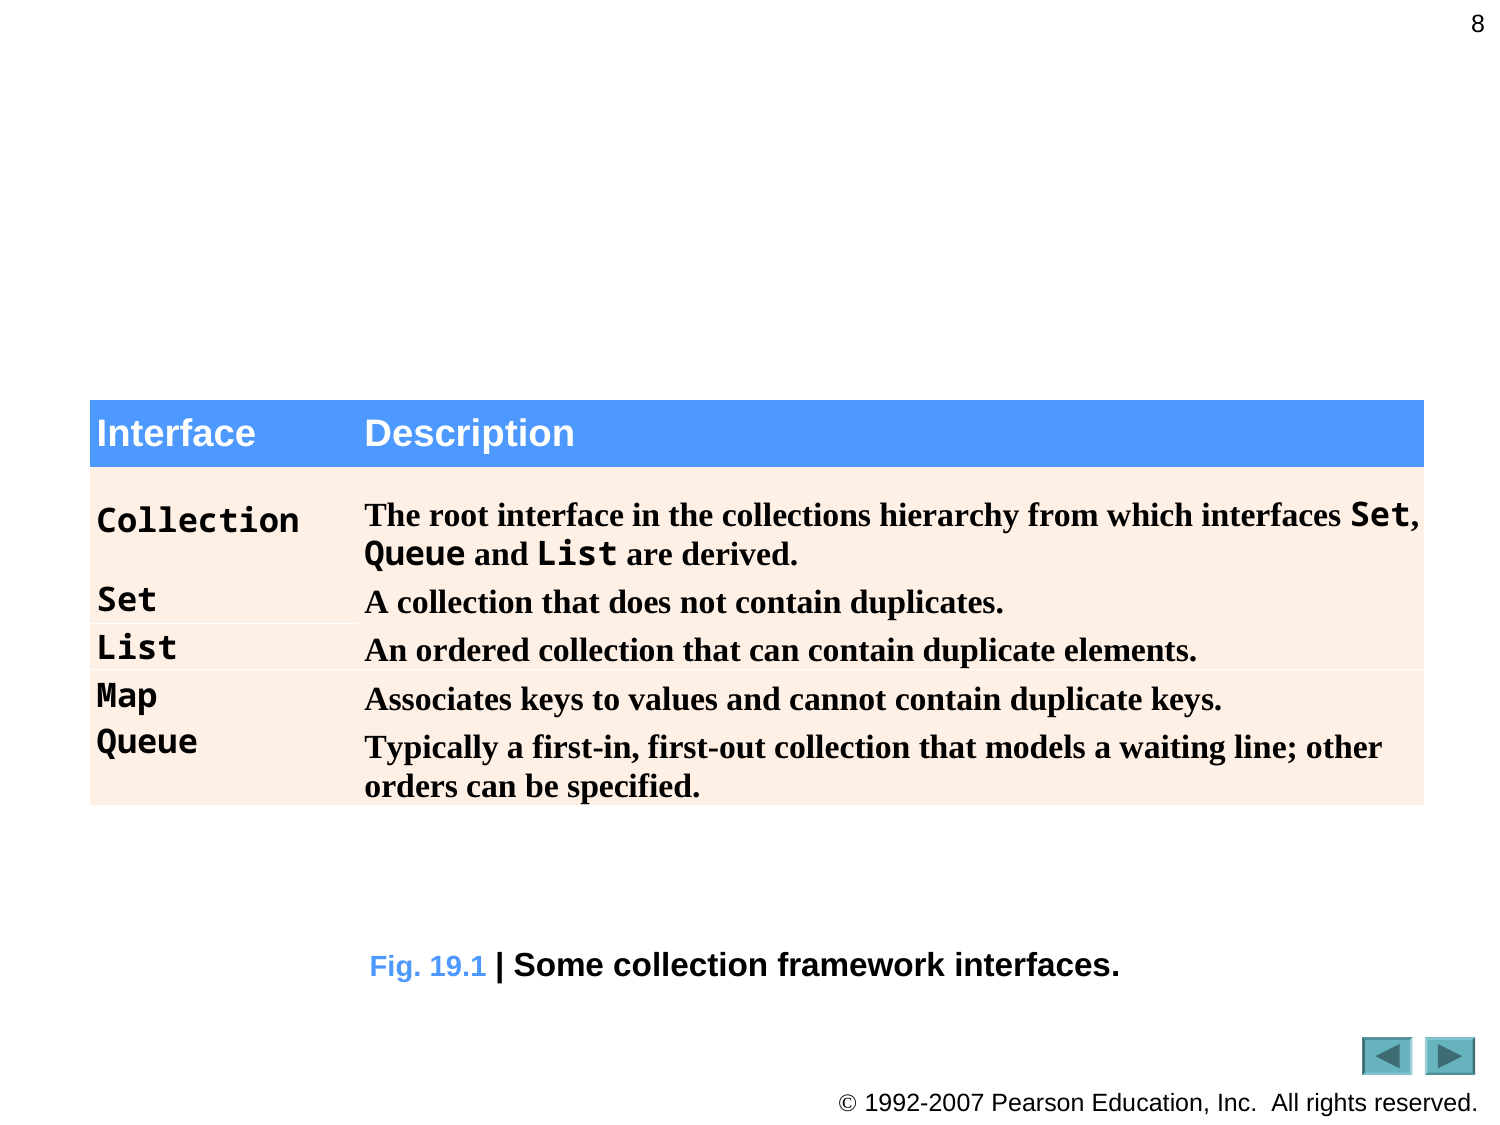

# Fig. 19.1 | Some collection framework interfaces.